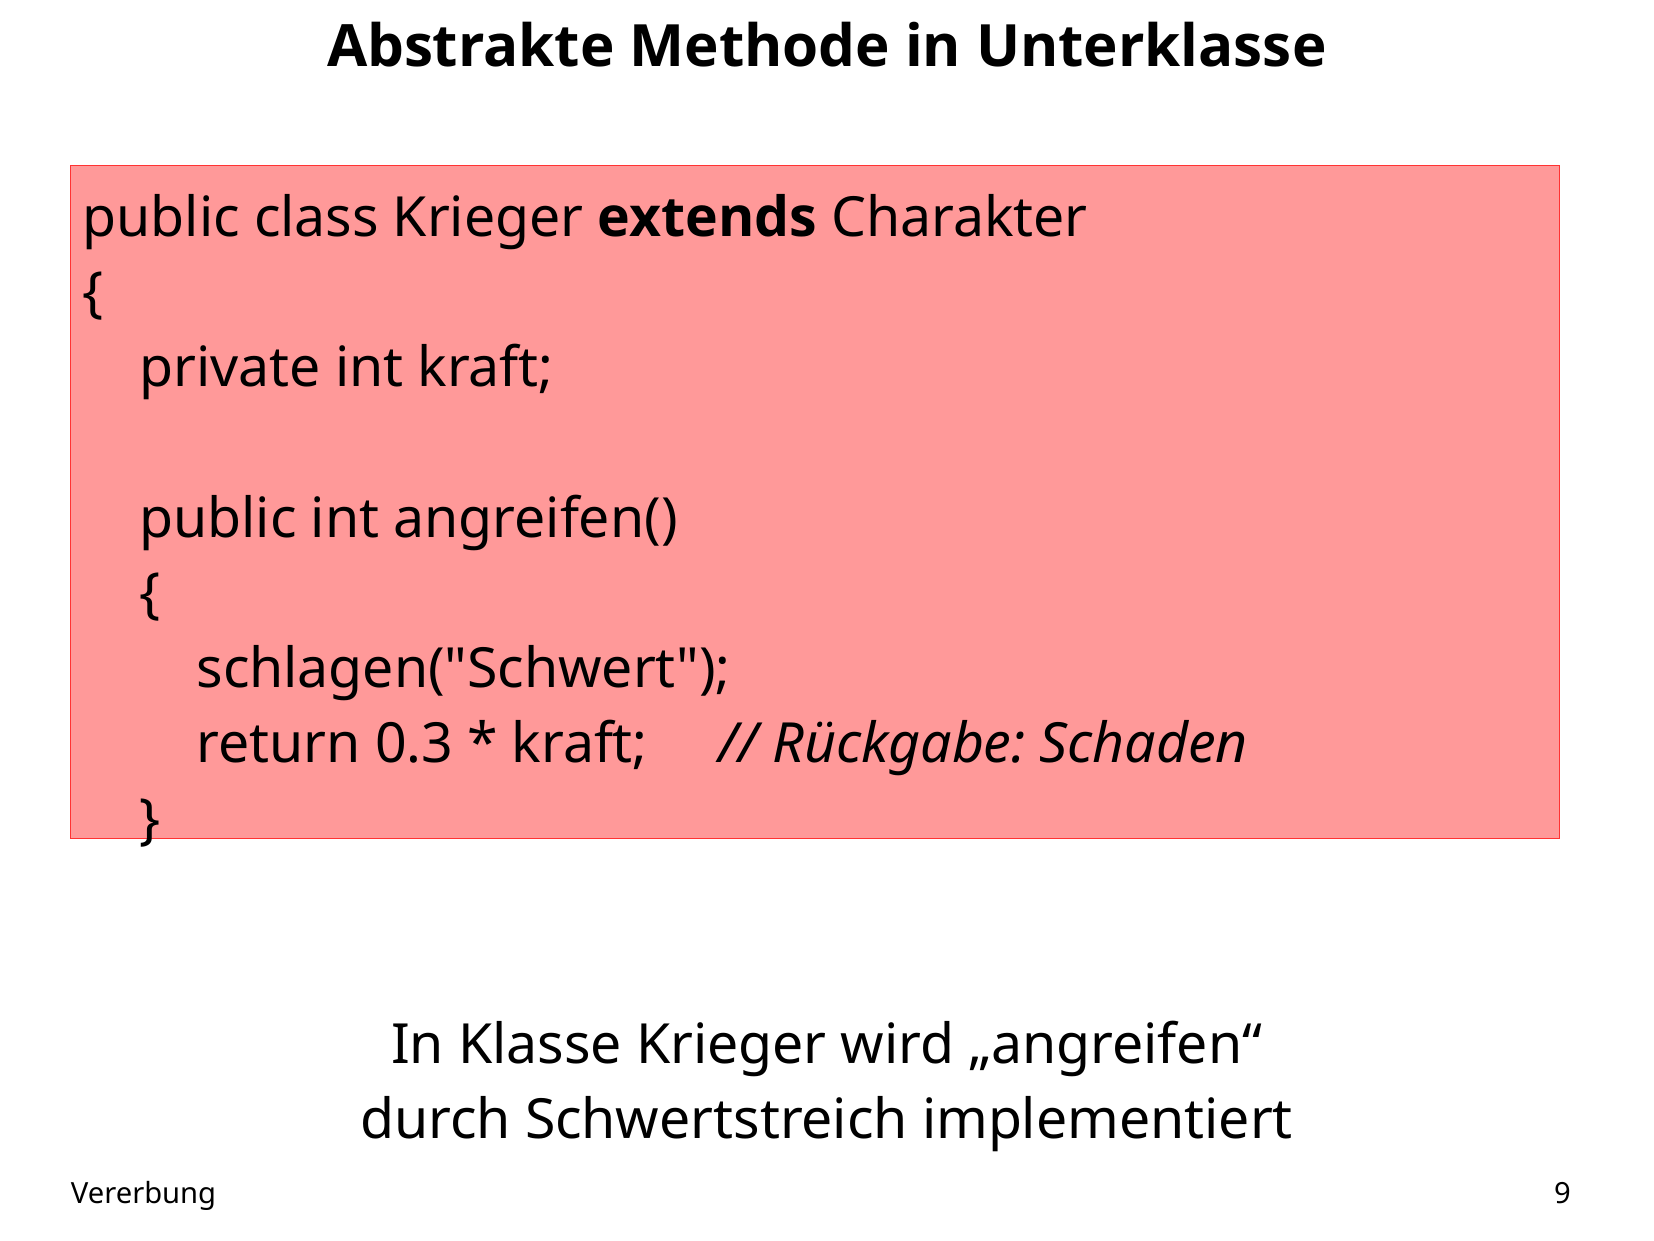

# Abstrakte Methode in Unterklasse
public class Krieger extends Charakter
{
 private int kraft;
 public int angreifen()
 {
 schlagen("Schwert");
 return 0.3 * kraft; // Rückgabe: Schaden
 }
In Klasse Krieger wird „angreifen“
durch Schwertstreich implementiert
Vererbung
9